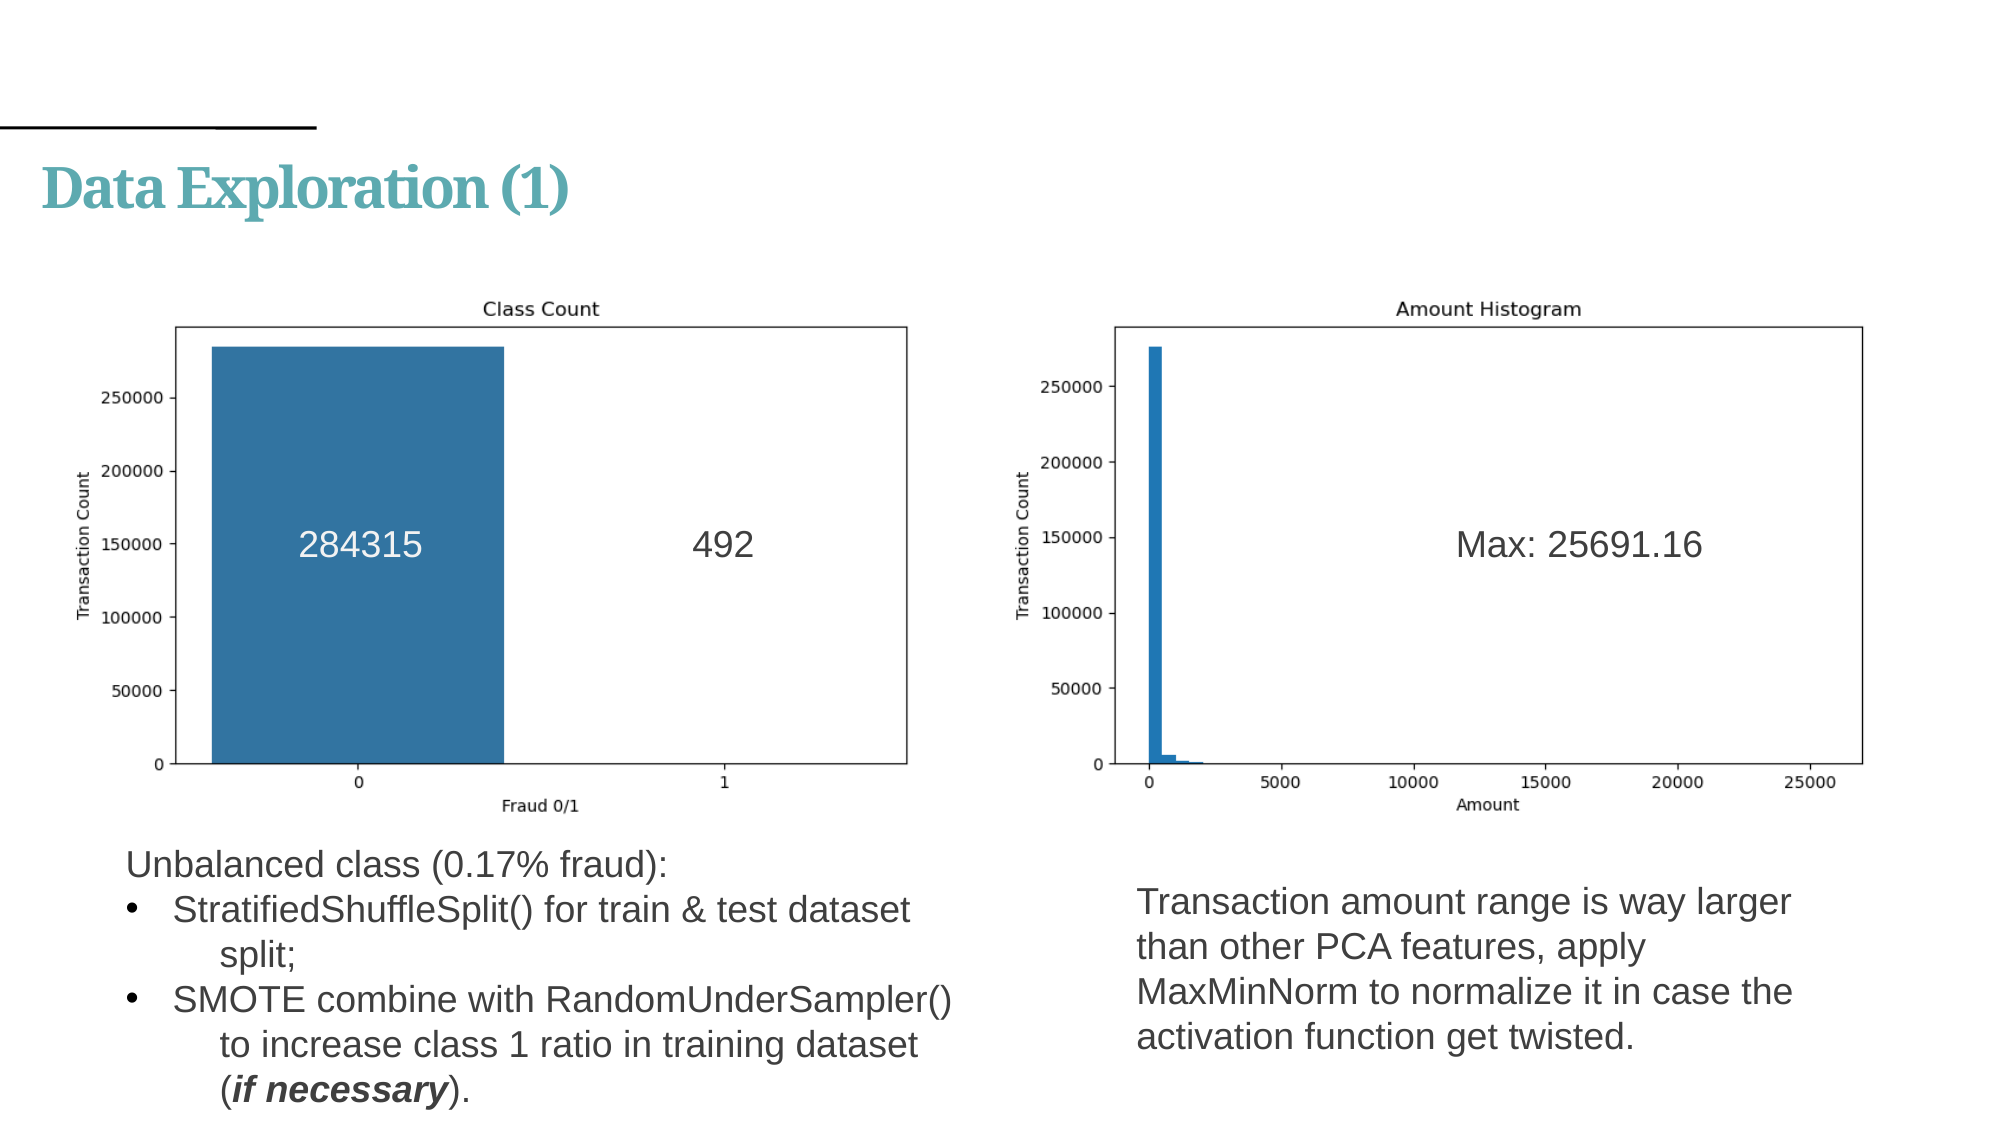

# Data Exploration (1)
284315
492
Max: 25691.16
Unbalanced class (0.17% fraud):
StratifiedShuffleSplit() for train & test dataset split;
SMOTE combine with RandomUnderSampler() to increase class 1 ratio in training dataset (if necessary).
Transaction amount range is way larger than other PCA features, apply MaxMinNorm to normalize it in case the activation function get twisted.